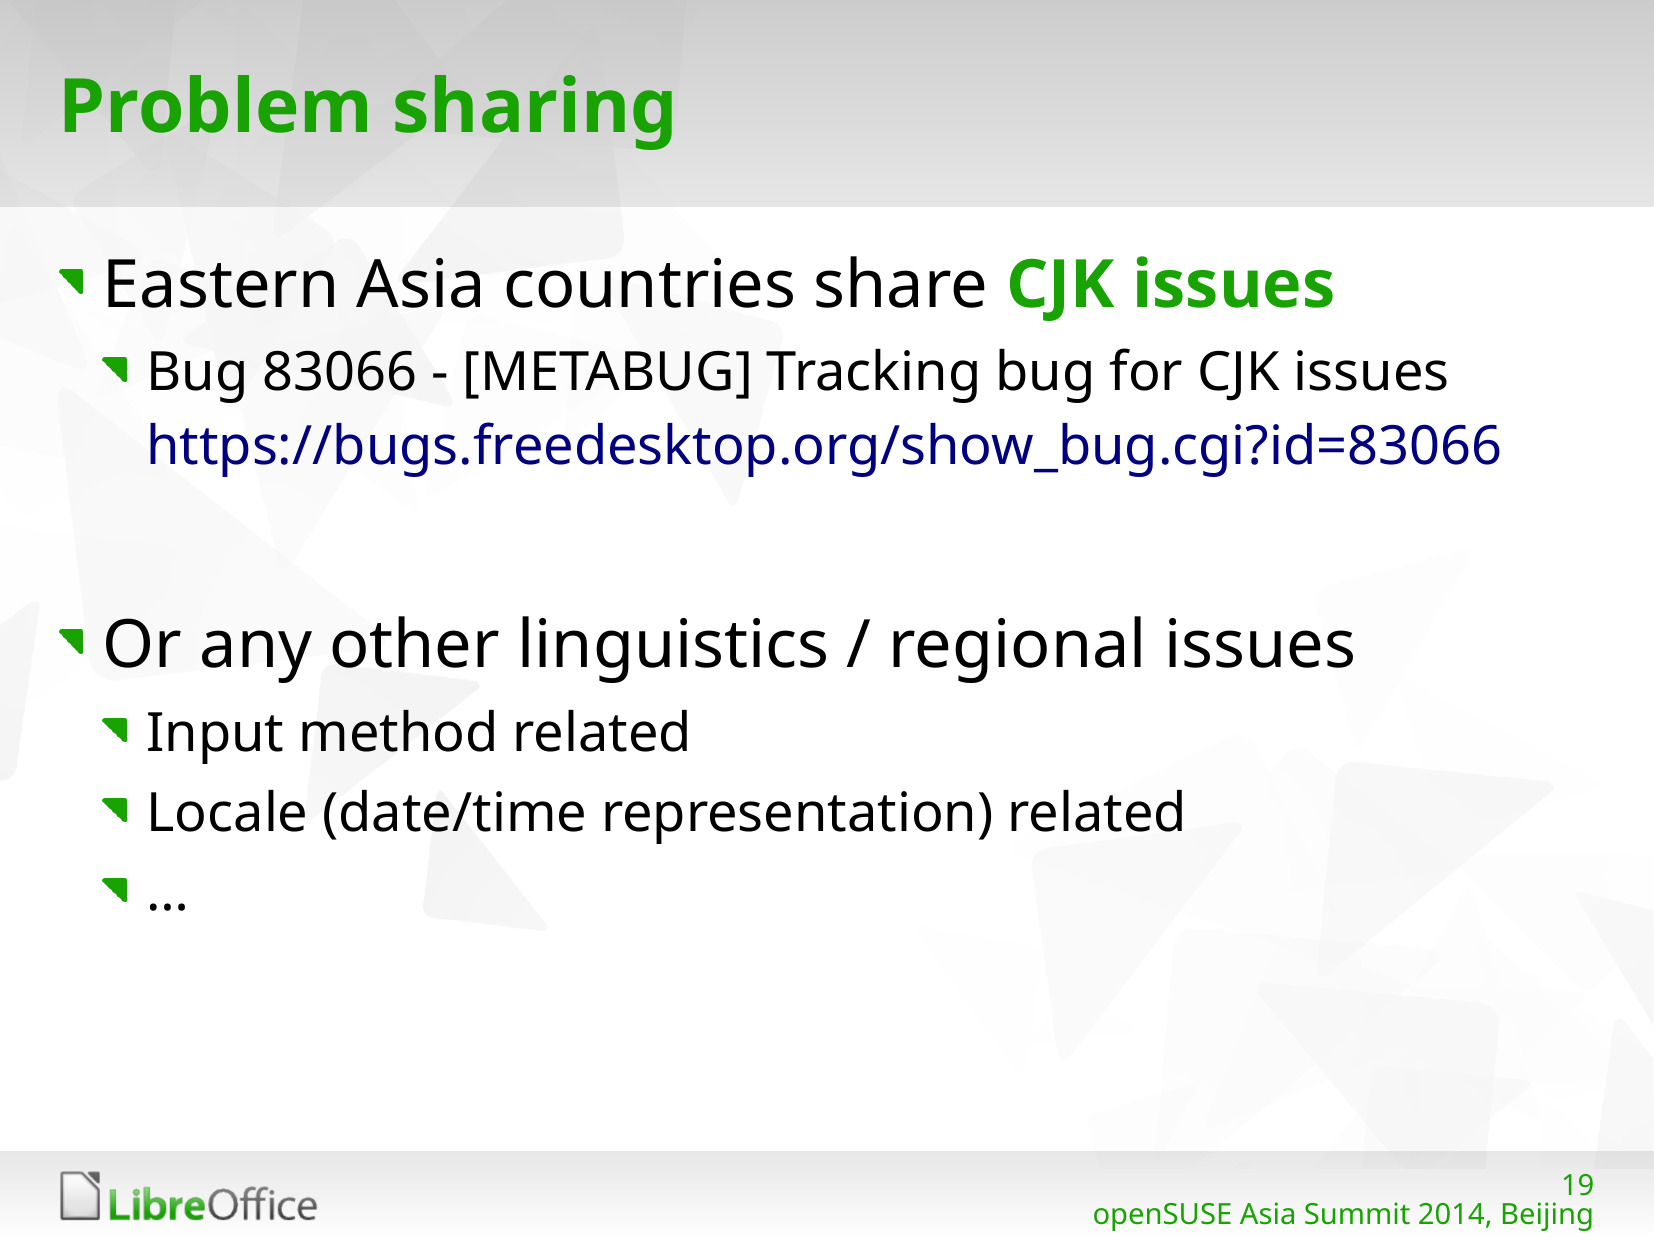

# Problem sharing
Eastern Asia countries share CJK issues
Bug 83066 - [METABUG] Tracking bug for CJK issues
https://bugs.freedesktop.org/show_bug.cgi?id=83066
Or any other linguistics / regional issues
Input method related
Locale (date/time representation) related
…
19
openSUSE Asia Summit 2014, Beijing